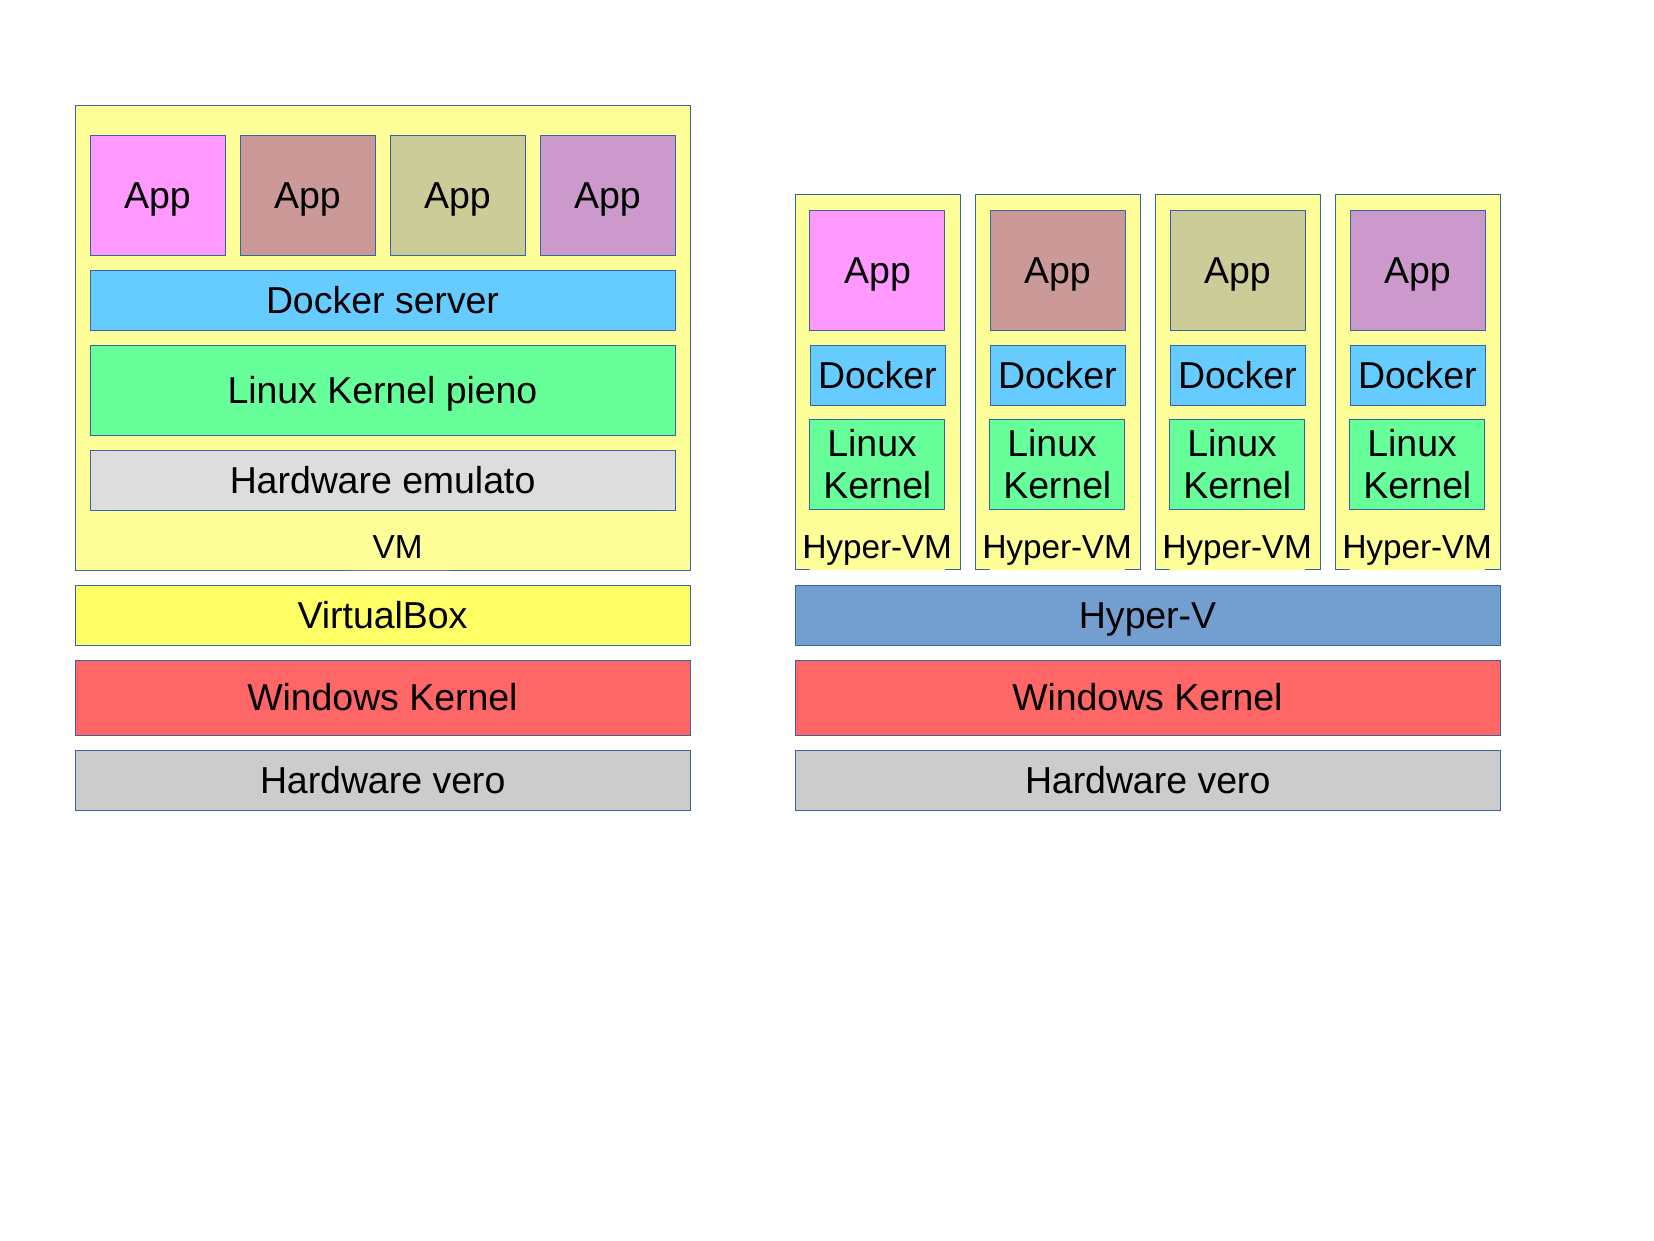

App
App
App
App
App
App
App
App
App
App
App
App
App
App
App
App
App
App
App
App
Docker server
Docker server
Linux Kernel
Linux Kernel pieno
Docker
Docker
Docker
Docker
Linux
Kernel
Linux
Kernel
Linux
Kernel
Linux
Kernel
Linux
Kernel
Linux
Kernel
Linux
Kernel
Linux
Kernel
Linux
Kernel
Linux
Kernel
Linux
Kernel
Linux
Kernel
Linux
Kernel
Linux
Kernel
Linux
Kernel
Linux
Kernel
Hardware emulato
Hyper-VM
Hyper-VM
Hyper-VM
Hyper-VM
Hyper-VM
Hyper-VM
Hyper-VM
Hyper-VM
VM
Hyper-VM
Hyper-VM
Hyper-VM
Hyper-VM
Hyper-VM
Hyper-VM
Hyper-VM
Hyper-VM
VirtualBox
Hyper-V
Windows Kernel
Windows Kernel
Hardware vero
Hardware vero